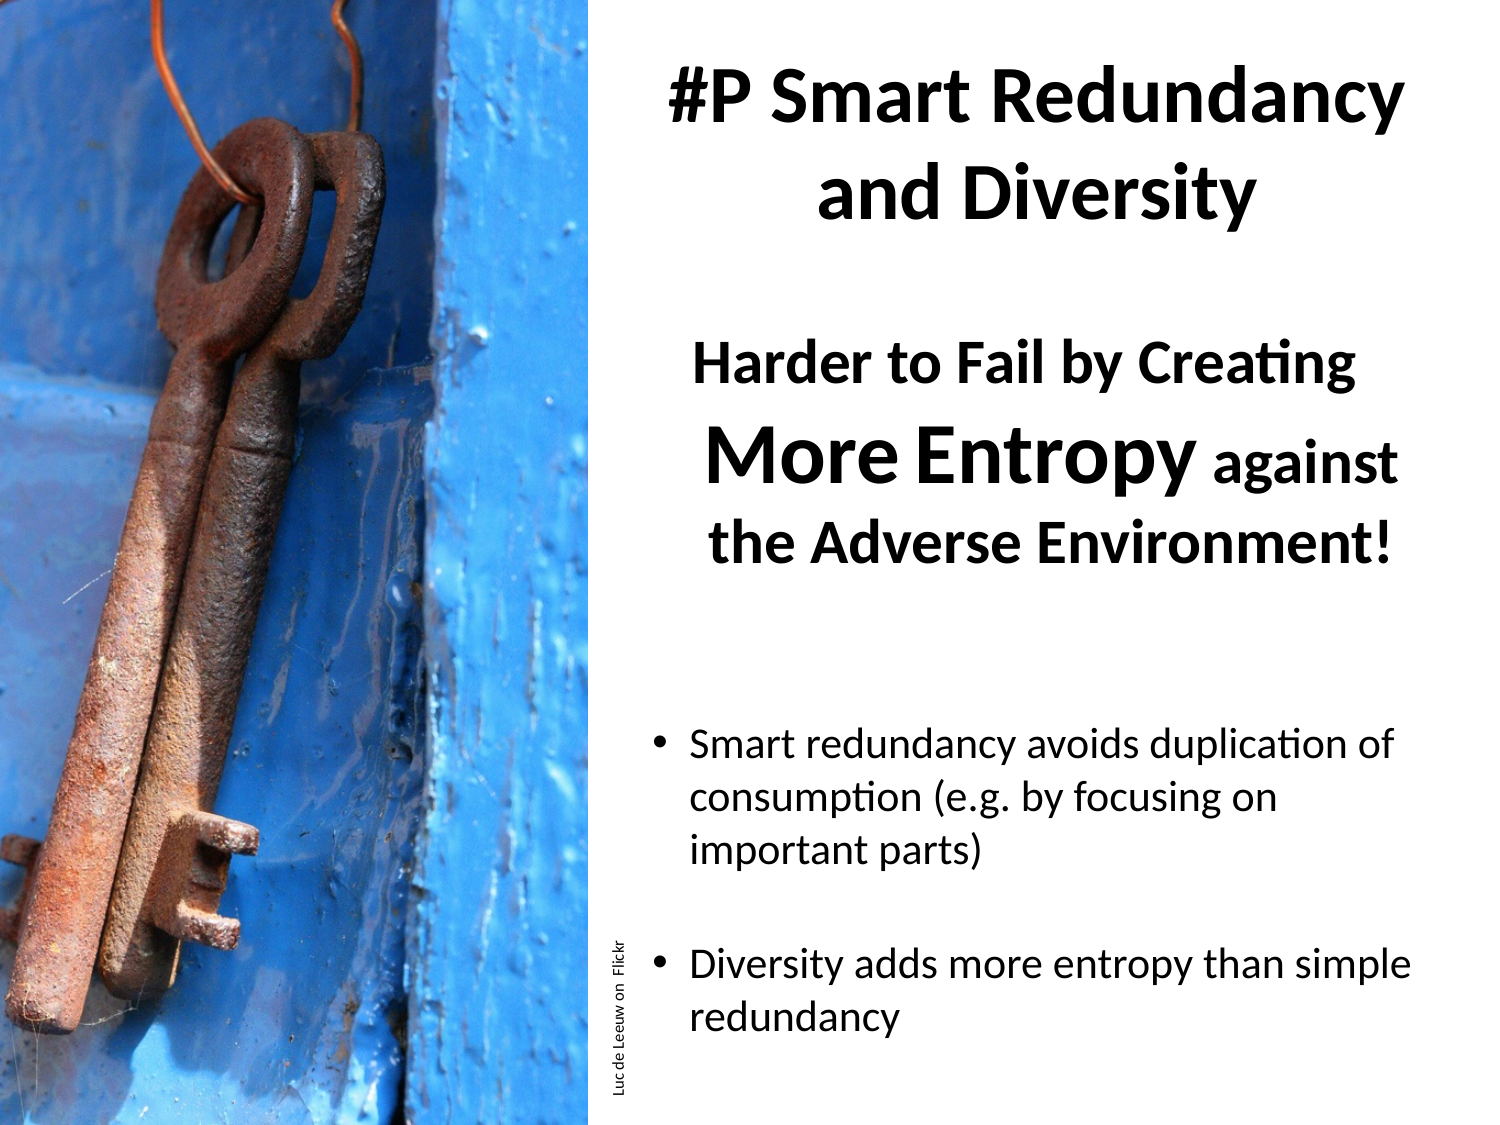

# #P Smart Redundancy and Diversity
Harder to Fail by Creating More Entropy against the Adverse Environment!
Smart redundancy avoids duplication of consumption (e.g. by focusing on important parts)
Diversity adds more entropy than simple redundancy
Luc de Leeuw on Flickr